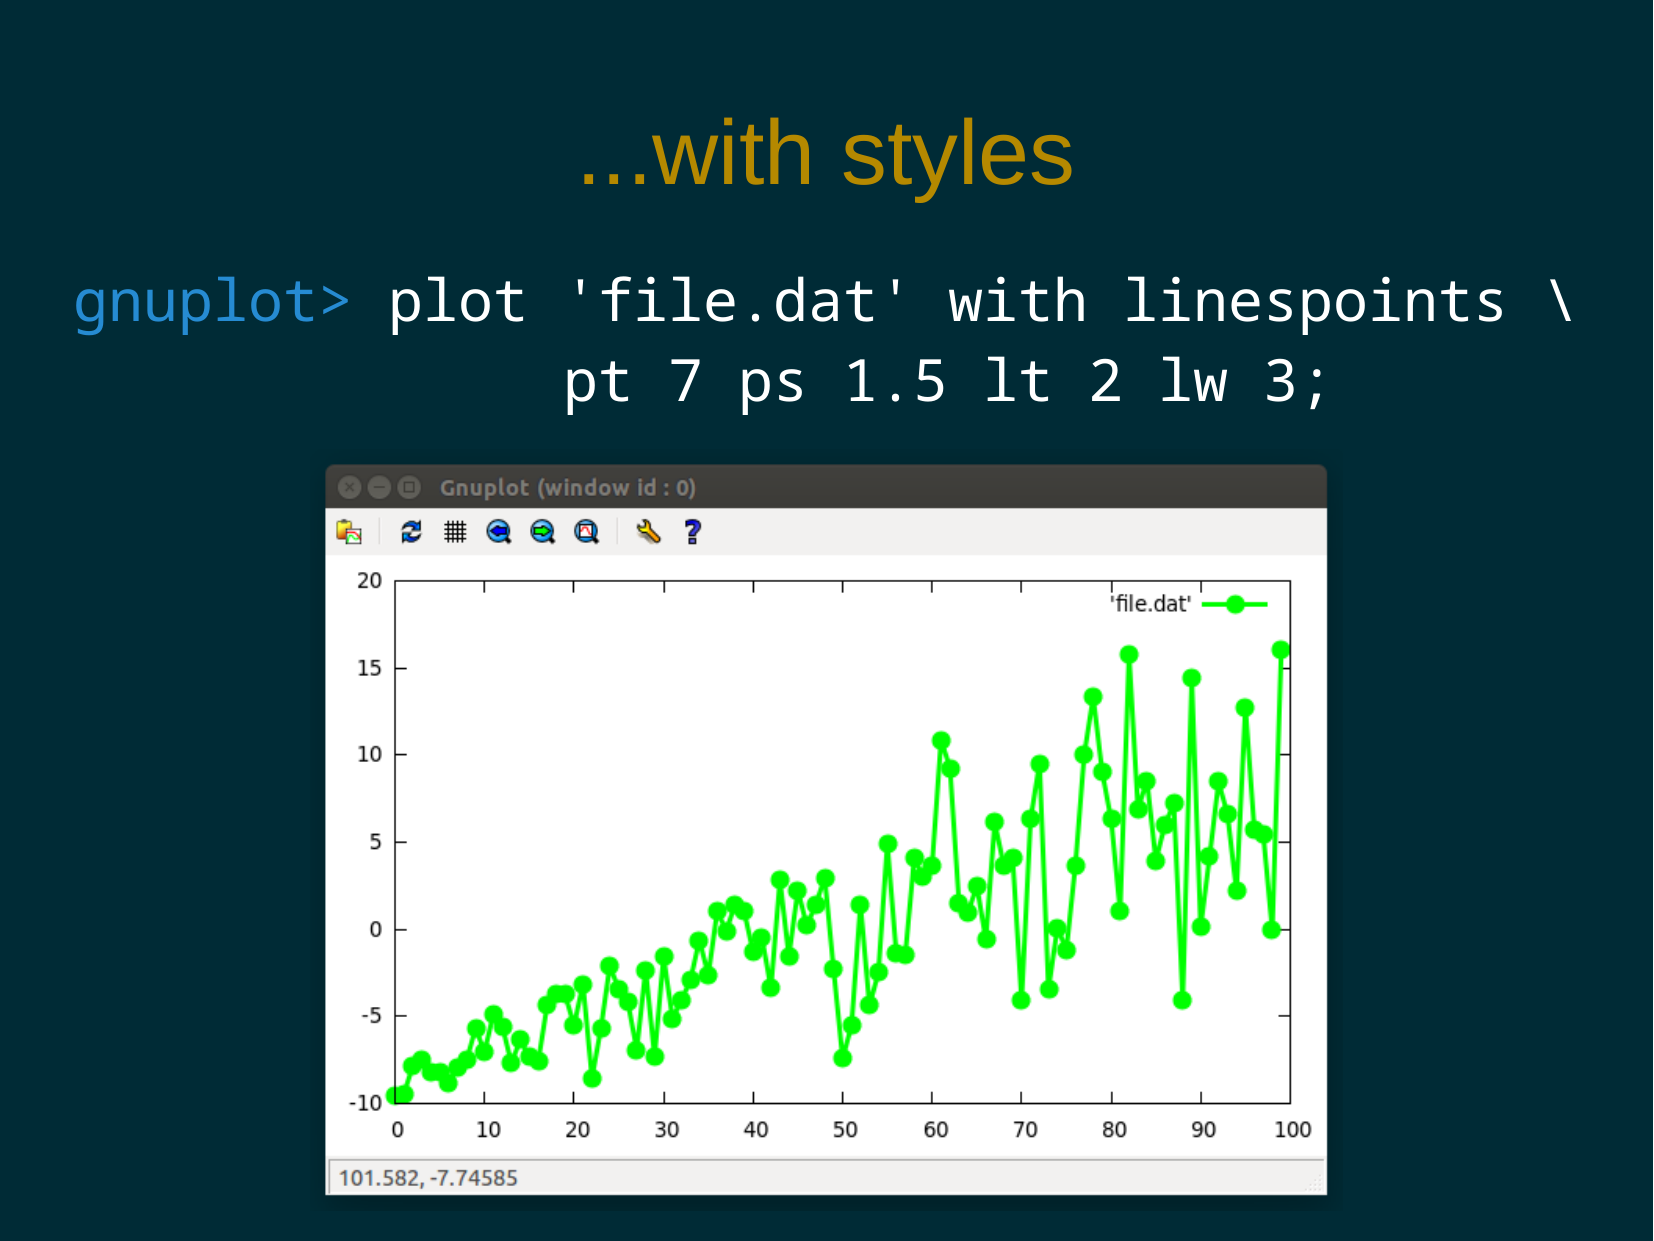

# ...with styles
gnuplot> plot 'file.dat' with linespoints \
 pt 7 ps 1.5 lt 2 lw 3;